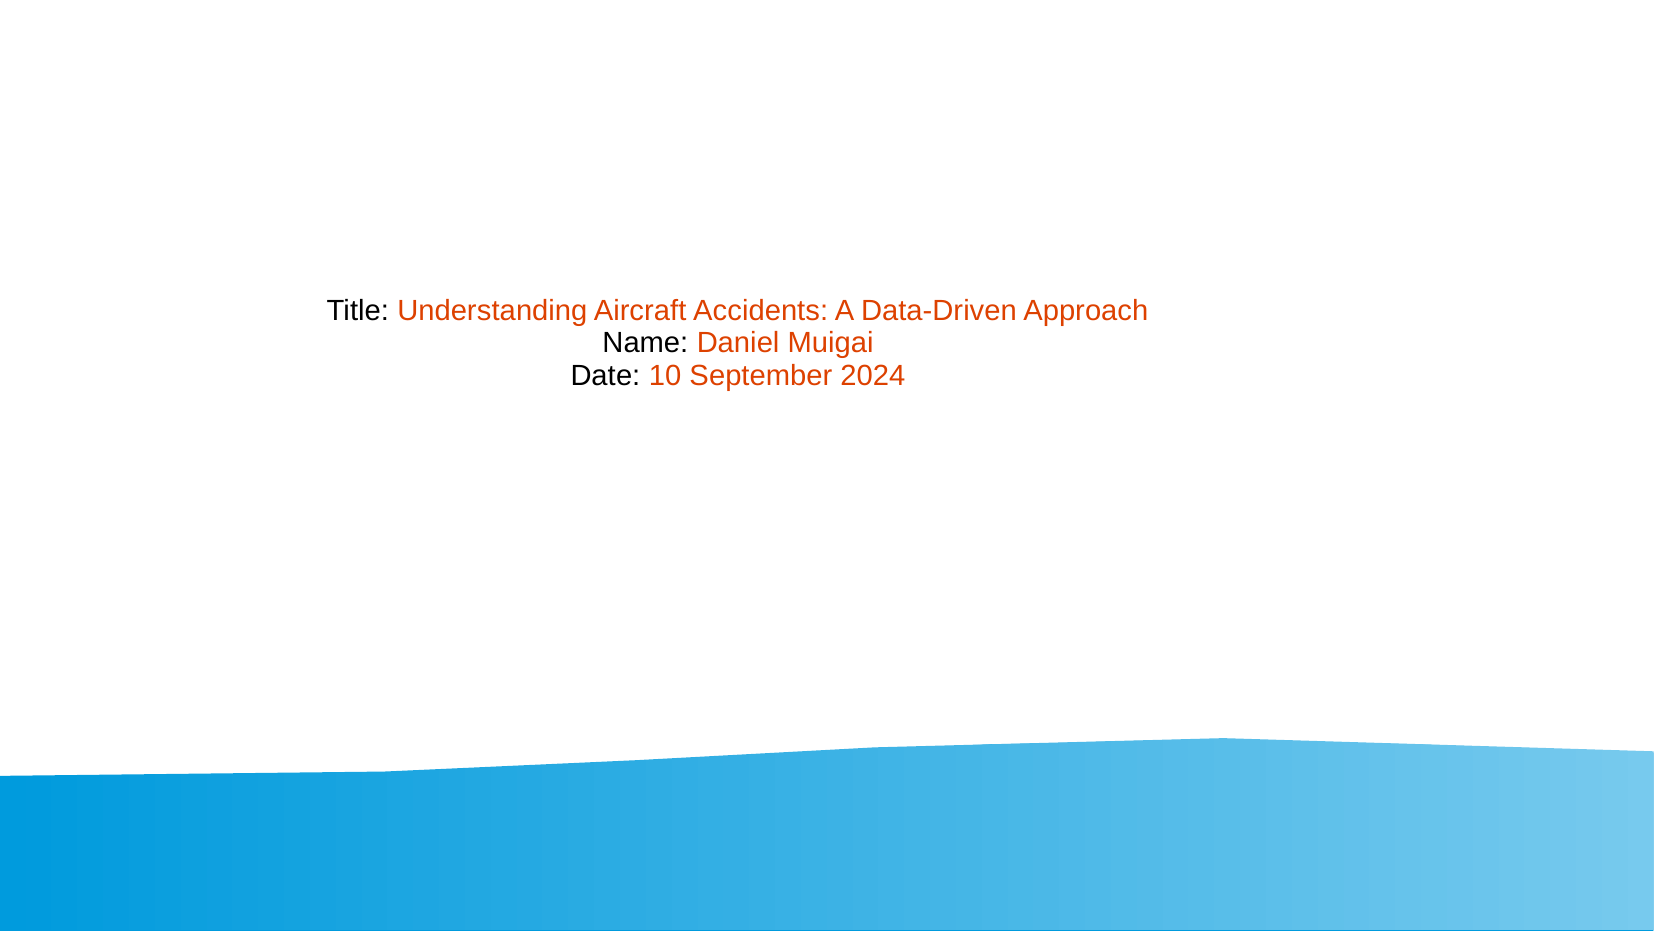

# Title: Understanding Aircraft Accidents: A Data-Driven Approach Name: Daniel Muigai Date: 10 September 2024